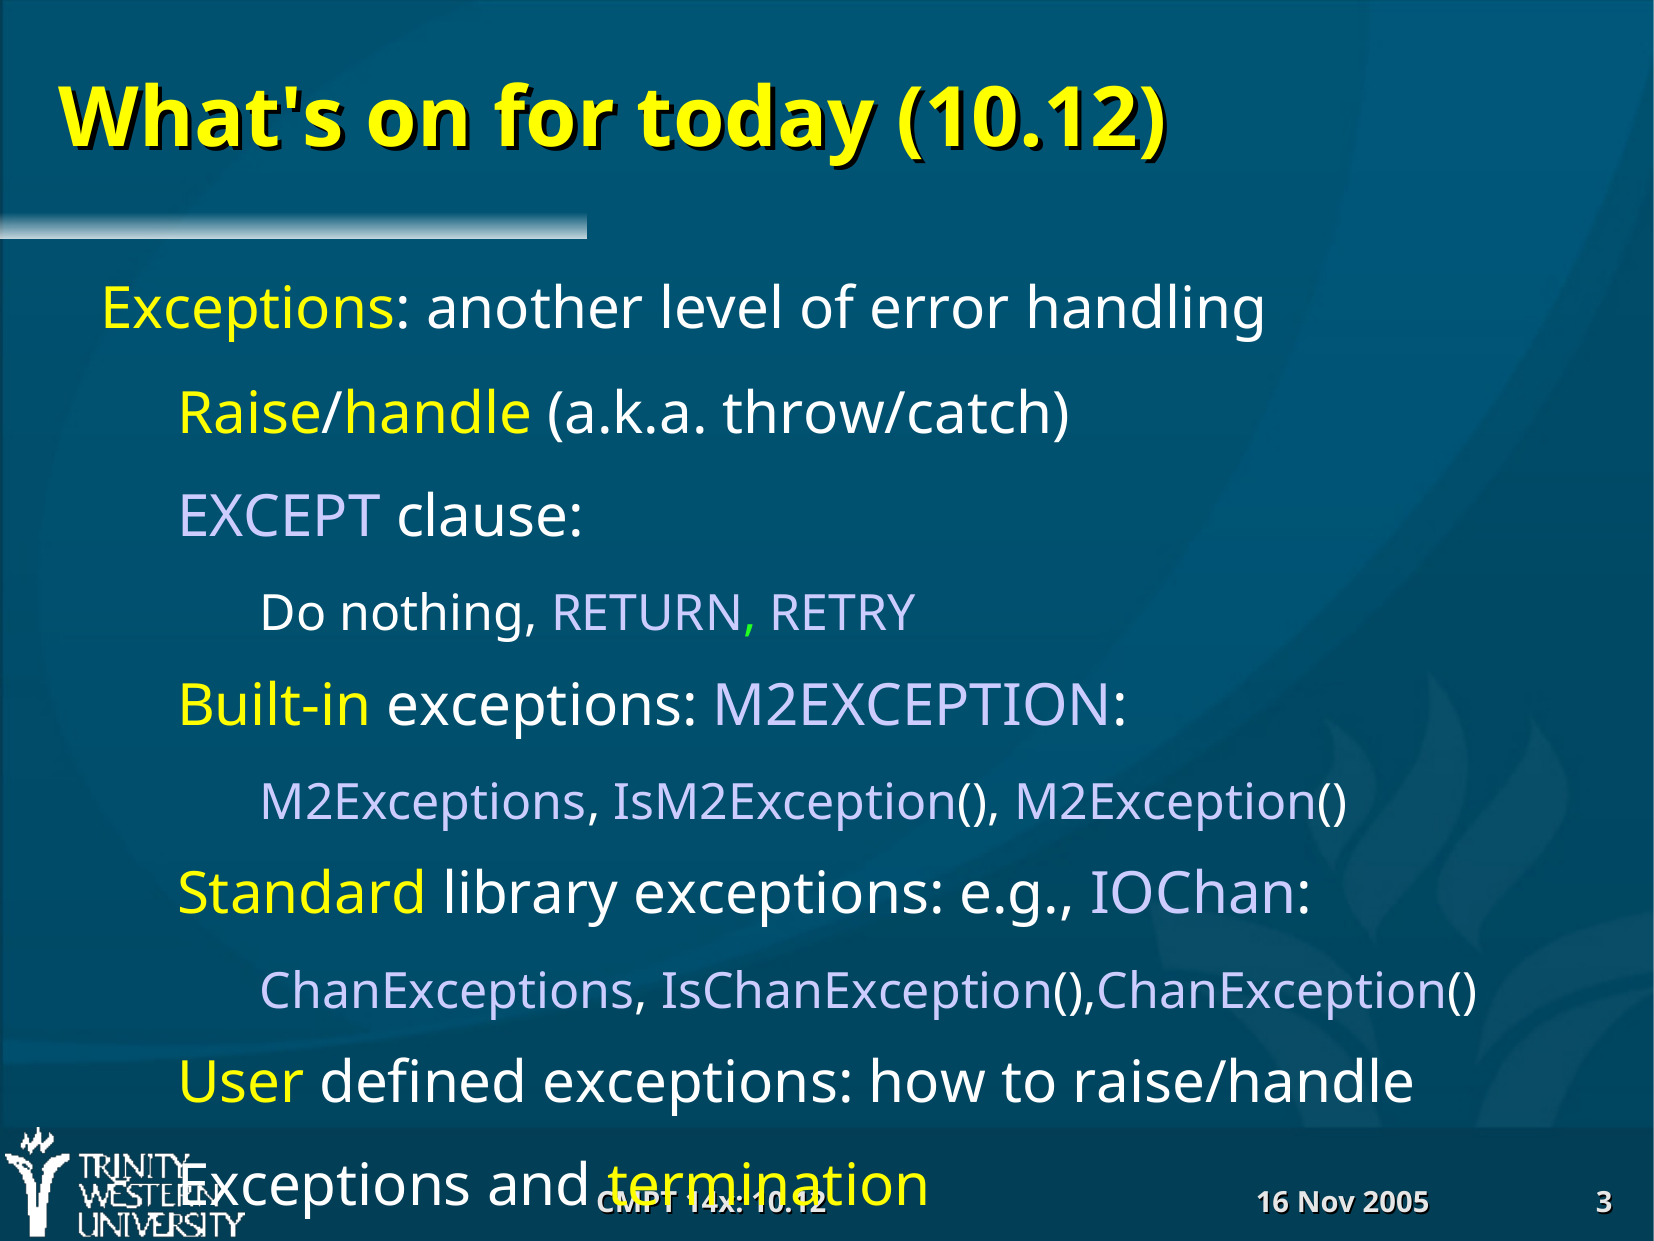

# What's on for today (10.12)
Exceptions: another level of error handling
Raise/handle (a.k.a. throw/catch)
EXCEPT clause:
Do nothing, RETURN, RETRY
Built-in exceptions: M2EXCEPTION:
M2Exceptions, IsM2Exception(), M2Exception()
Standard library exceptions: e.g., IOChan:
ChanExceptions, IsChanException(),ChanException()
User defined exceptions: how to raise/handle
Exceptions and termination
CMPT 14x: 10.12
16 Nov 2005
3